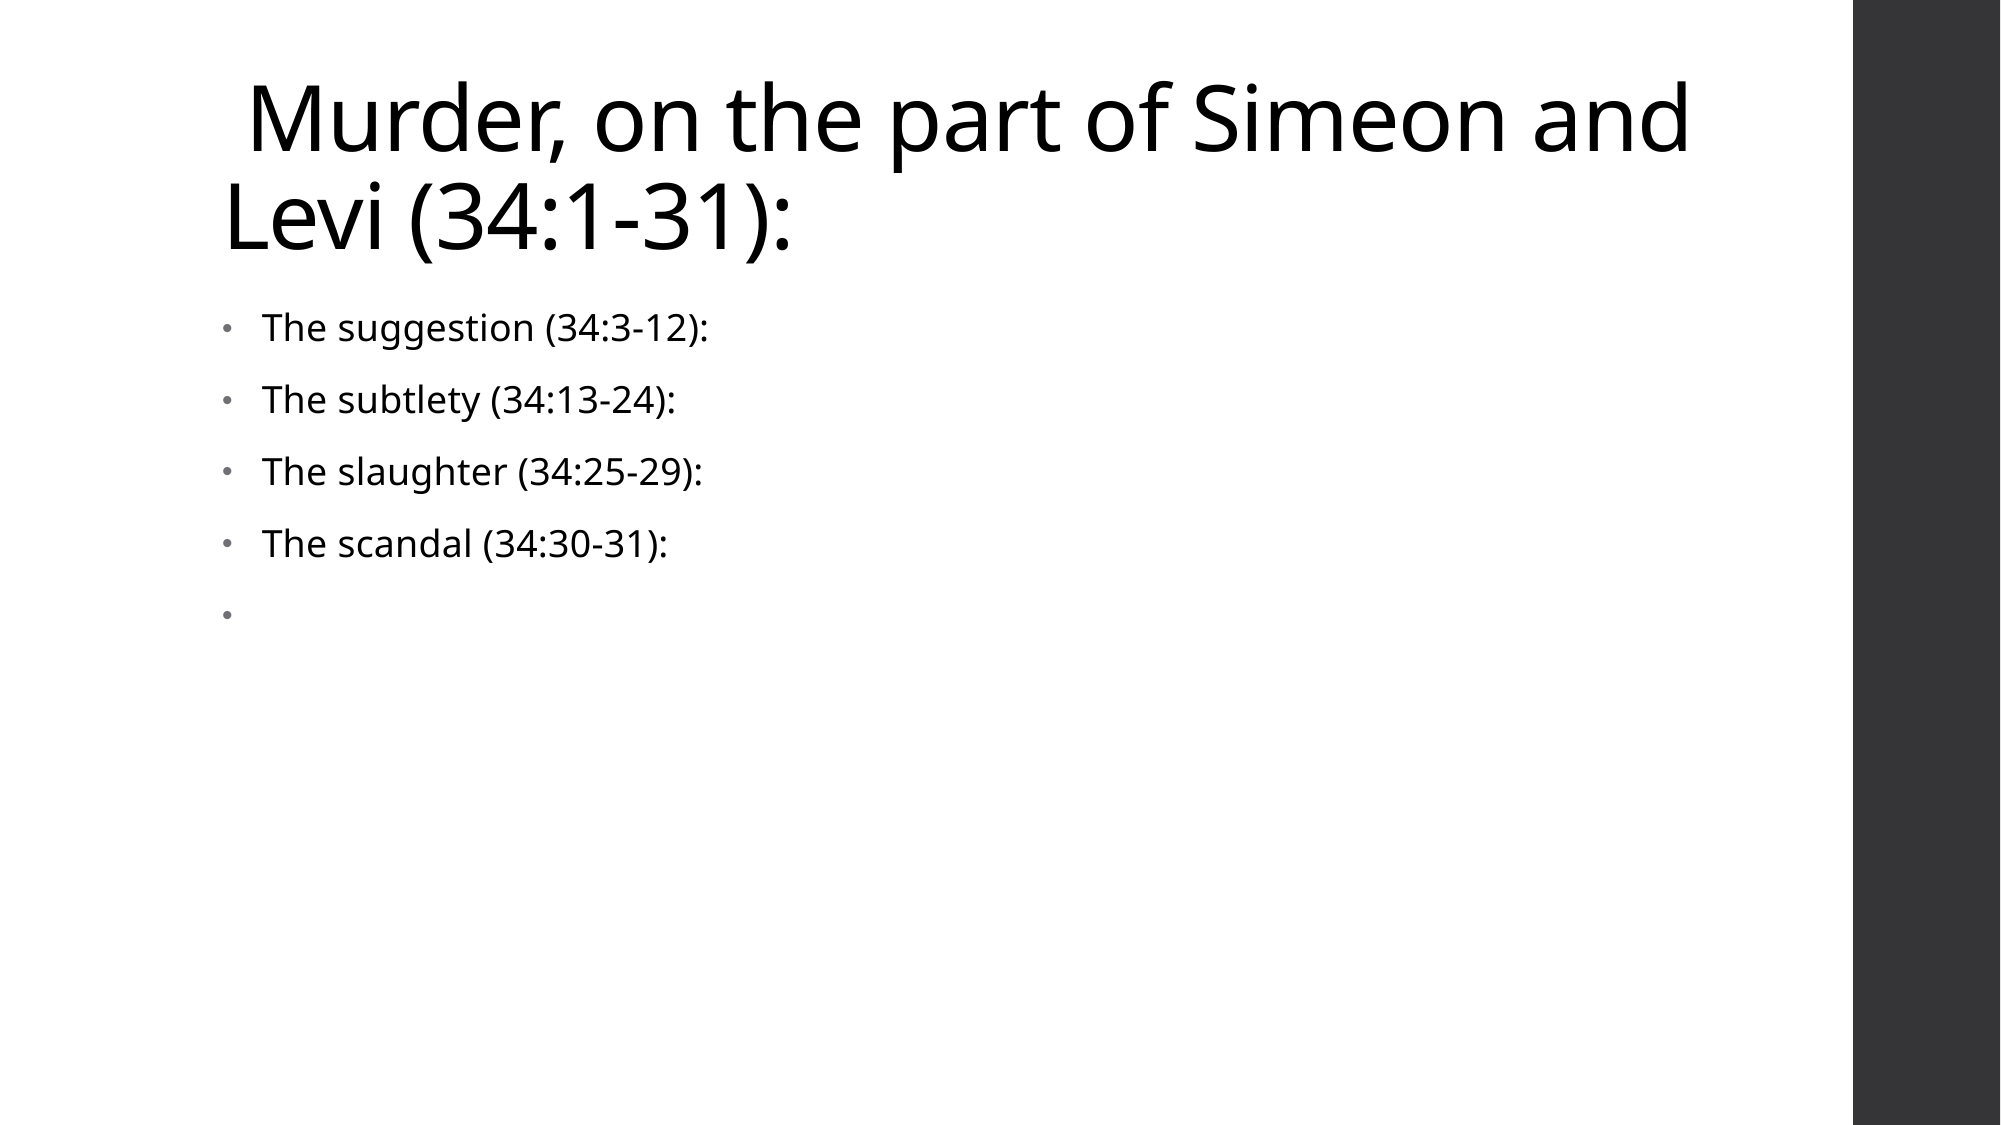

# Murder, on the part of Simeon and Levi (34:1-31):
 The suggestion (34:3-12):
 The subtlety (34:13-24):
 The slaughter (34:25-29):
 The scandal (34:30-31):